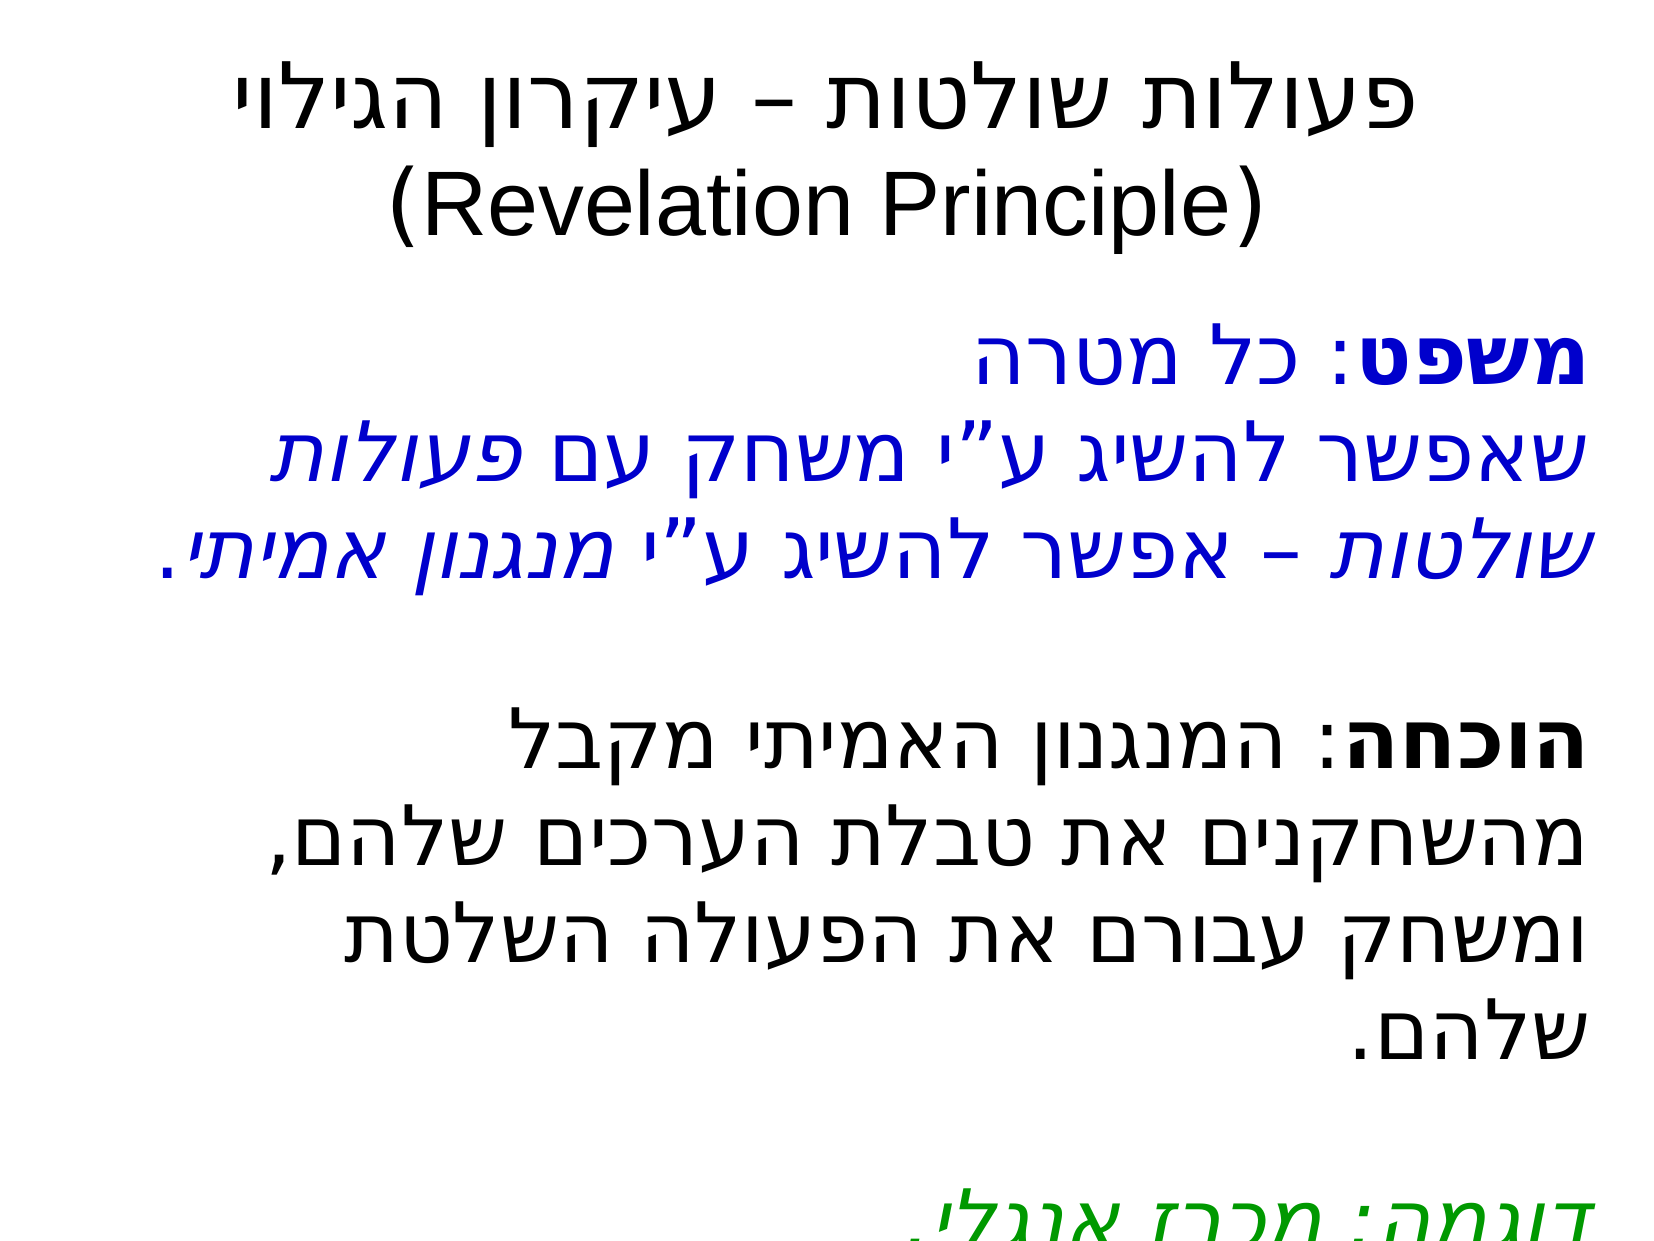

# פעולות שולטות – עיקרון הגילוי (Revelation Principle)
משפט: כל מטרה
שאפשר להשיג ע”י משחק עם פעולות שולטות – אפשר להשיג ע”י מנגנון אמיתי.
הוכחה: המנגנון האמיתי מקבל מהשחקנים את טבלת הערכים שלהם, ומשחק עבורם את הפעולה השלטת שלהם.
דוגמה: מכרז אנגלי.